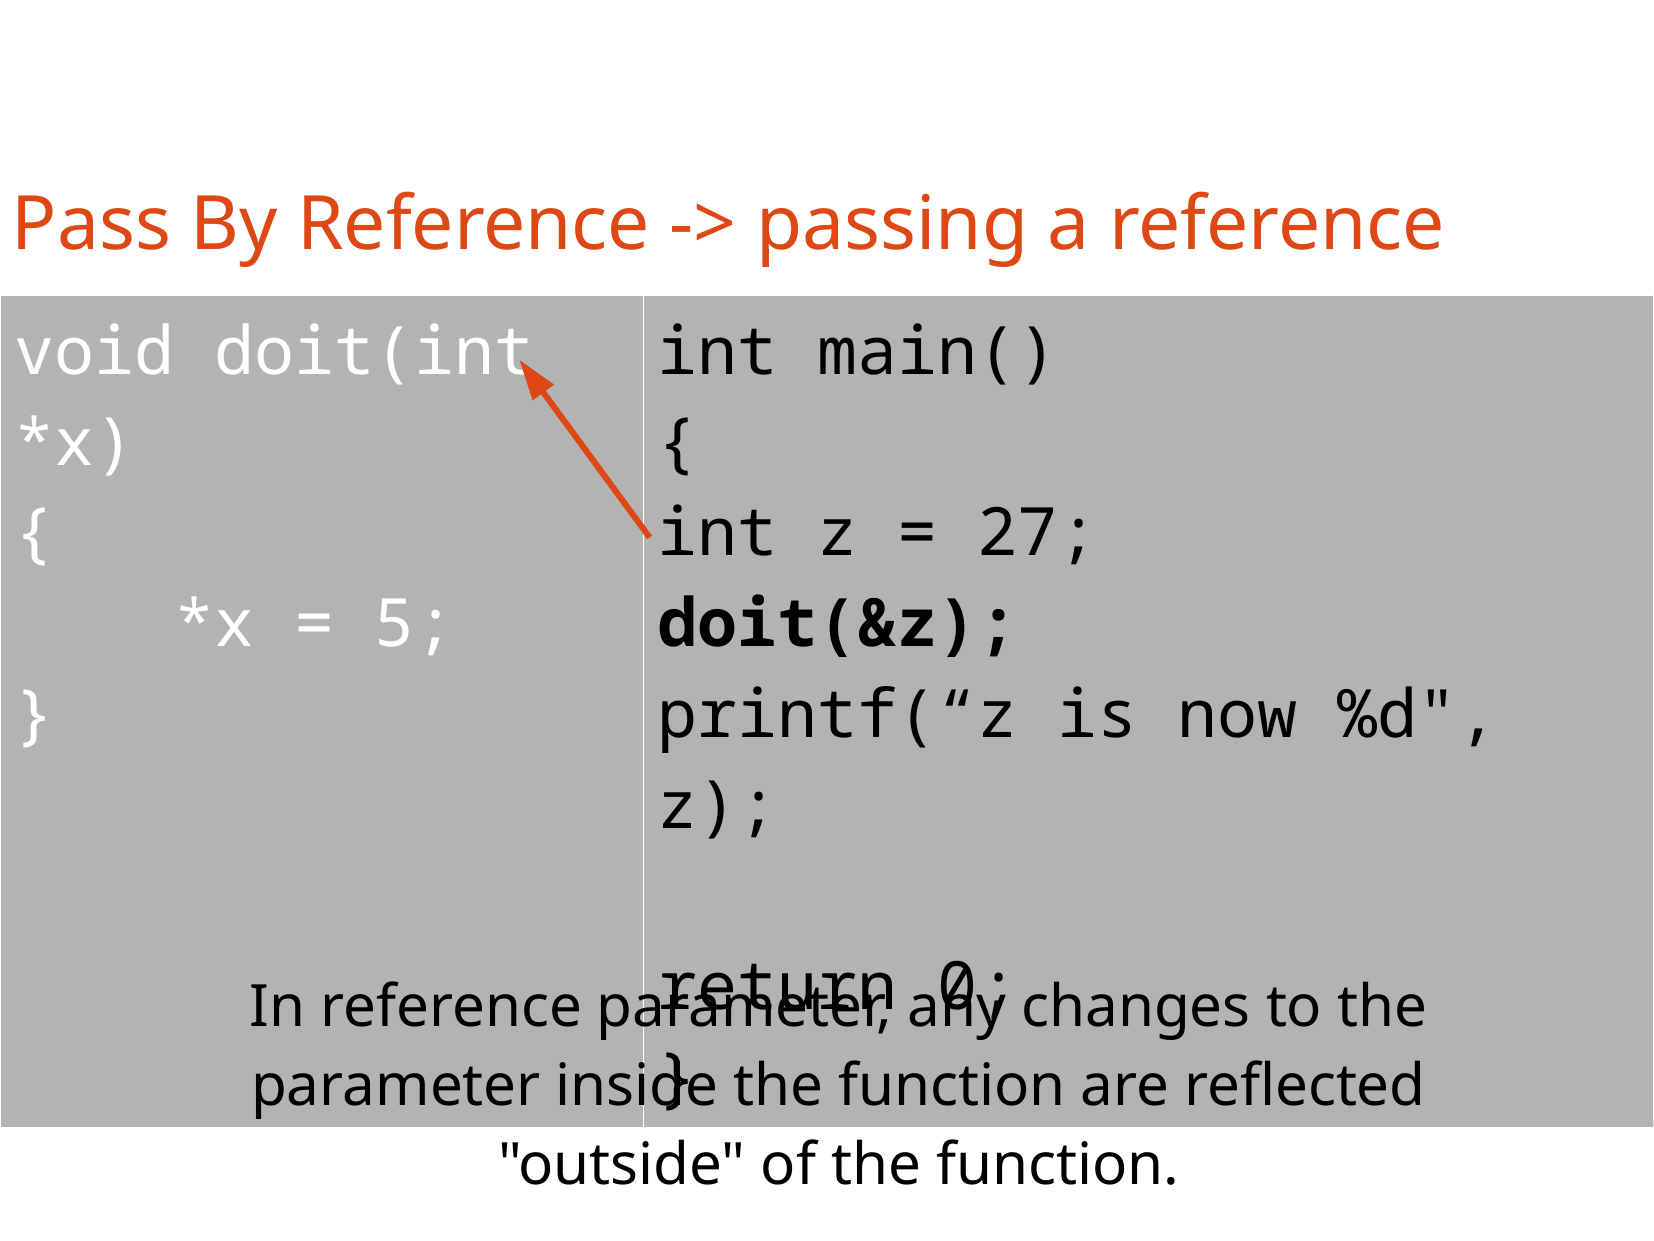

# Pass By Reference -> passing a reference
| void doit(int \*x) { \*x = 5; } | int main() { int z = 27; doit(&z); printf(“z is now %d", z); return 0; } |
| --- | --- |
In reference parameter, any changes to the parameter inside the function are reflected "outside" of the function.